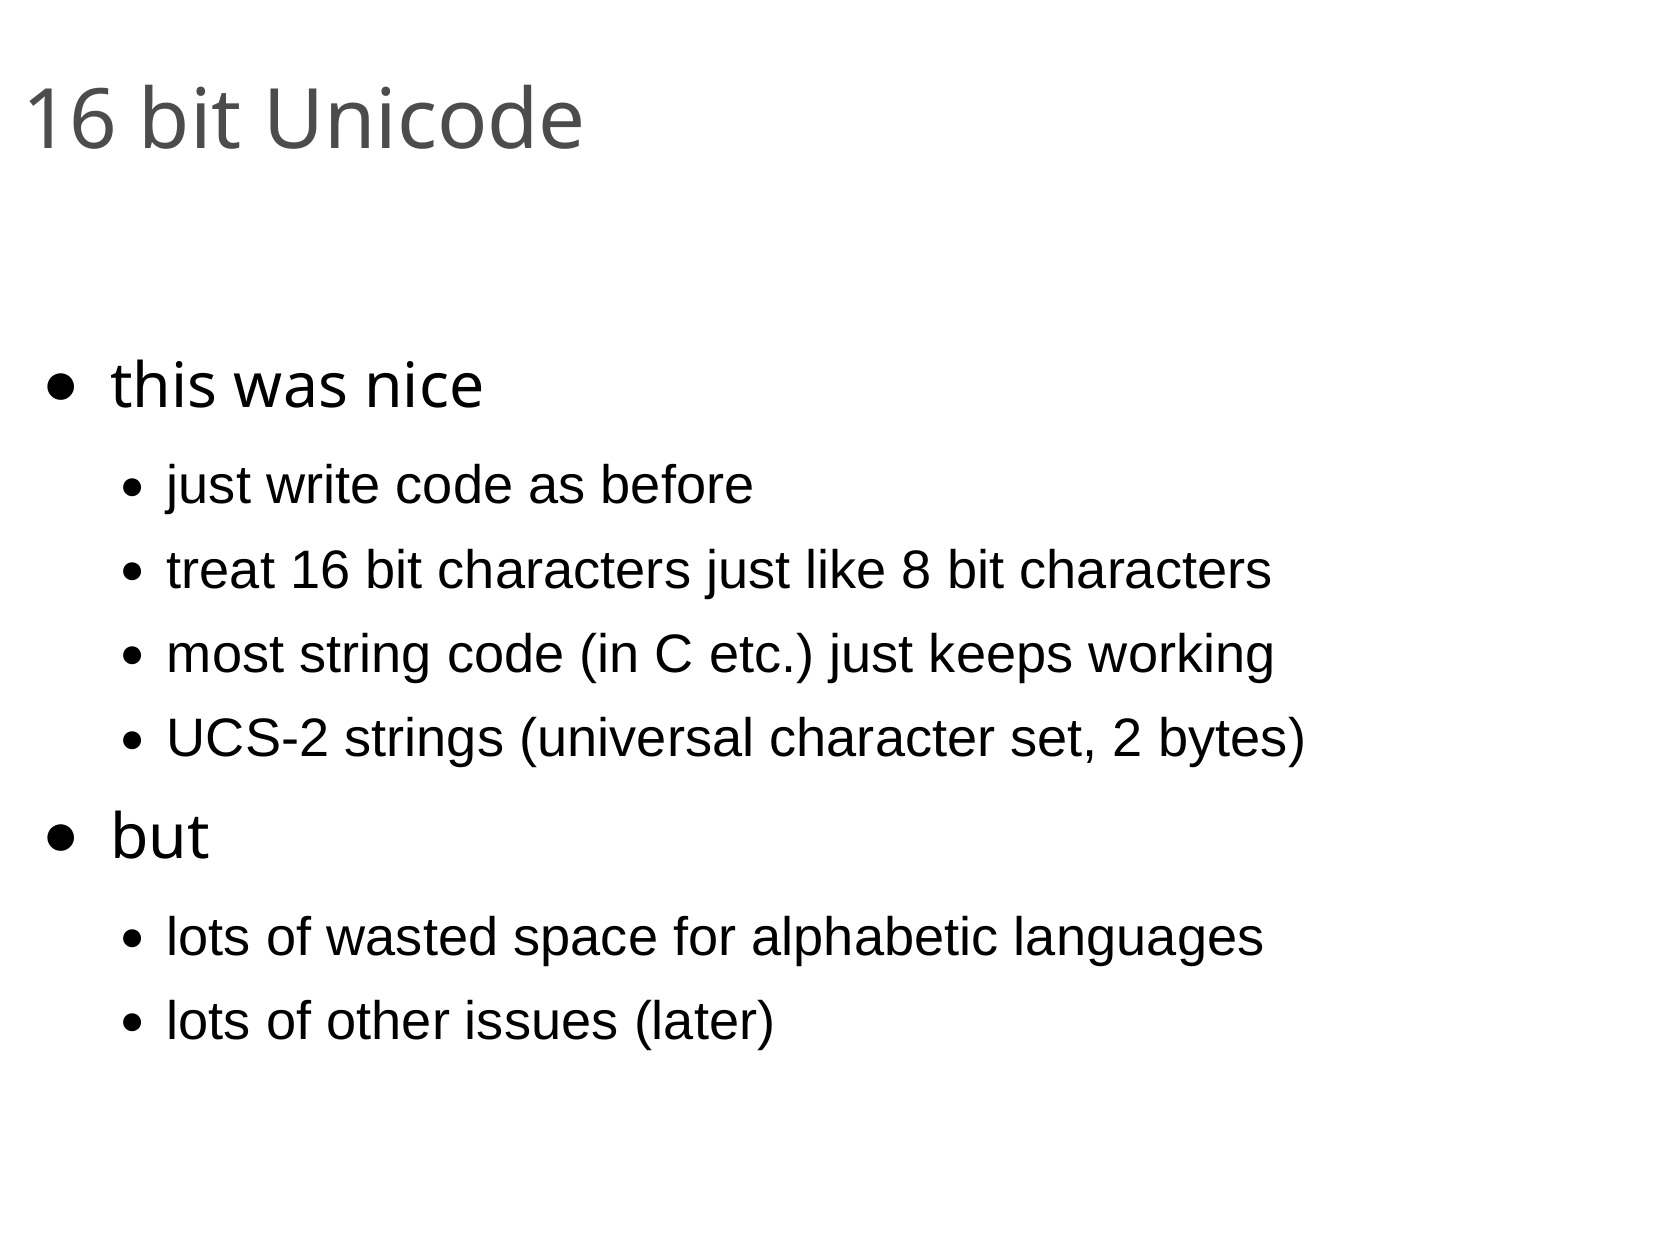

# 16 bit Unicode
this was nice
just write code as before
treat 16 bit characters just like 8 bit characters
most string code (in C etc.) just keeps working
UCS-2 strings (universal character set, 2 bytes)
but
lots of wasted space for alphabetic languages
lots of other issues (later)